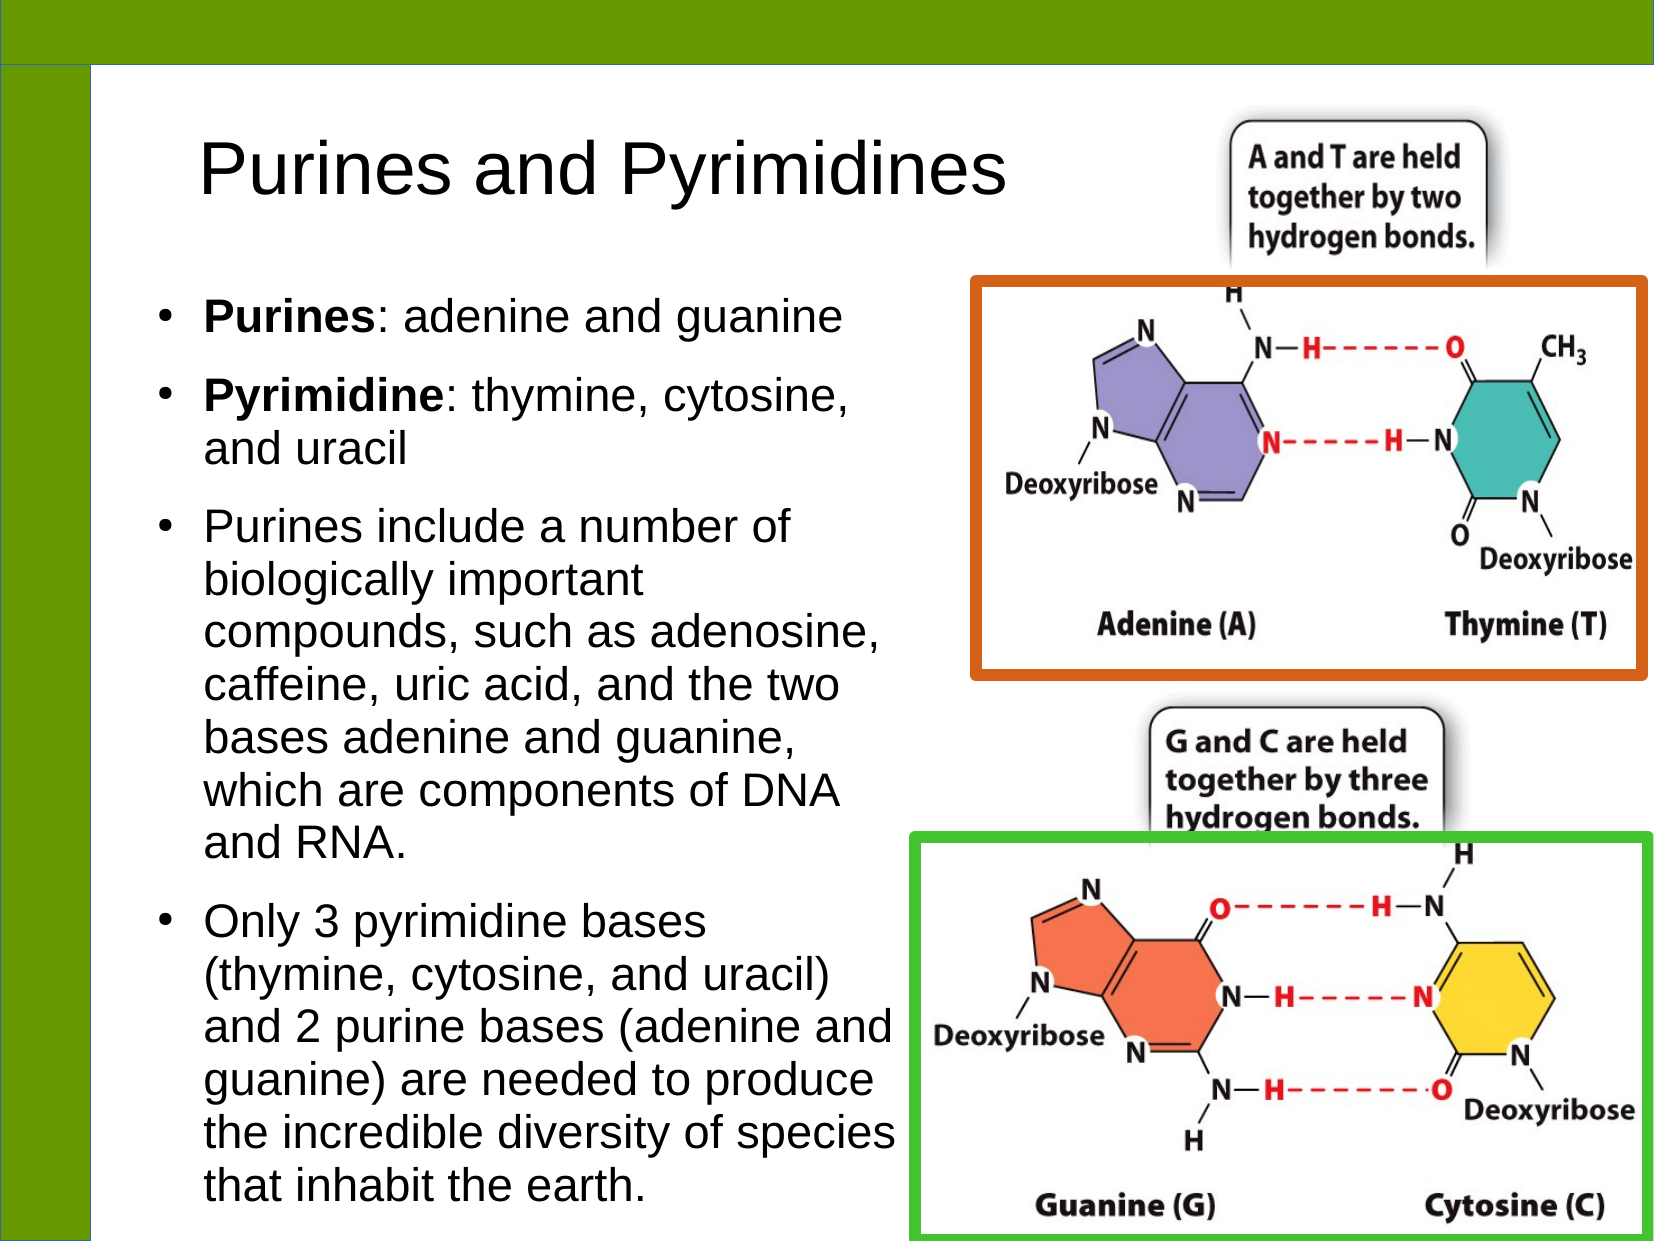

# Purines and Pyrimidines
Purines: adenine and guanine
Pyrimidine: thymine, cytosine, and uracil
Purines include a number of biologically important compounds, such as adenosine, caffeine, uric acid, and the two bases adenine and guanine, which are components of DNA and RNA.
Only 3 pyrimidine bases (thymine, cytosine, and uracil) and 2 purine bases (adenine and guanine) are needed to produce the incredible diversity of species that inhabit the earth.
http://study.com/academy/lesson/what-are-purines-definition-lesson-quiz.html